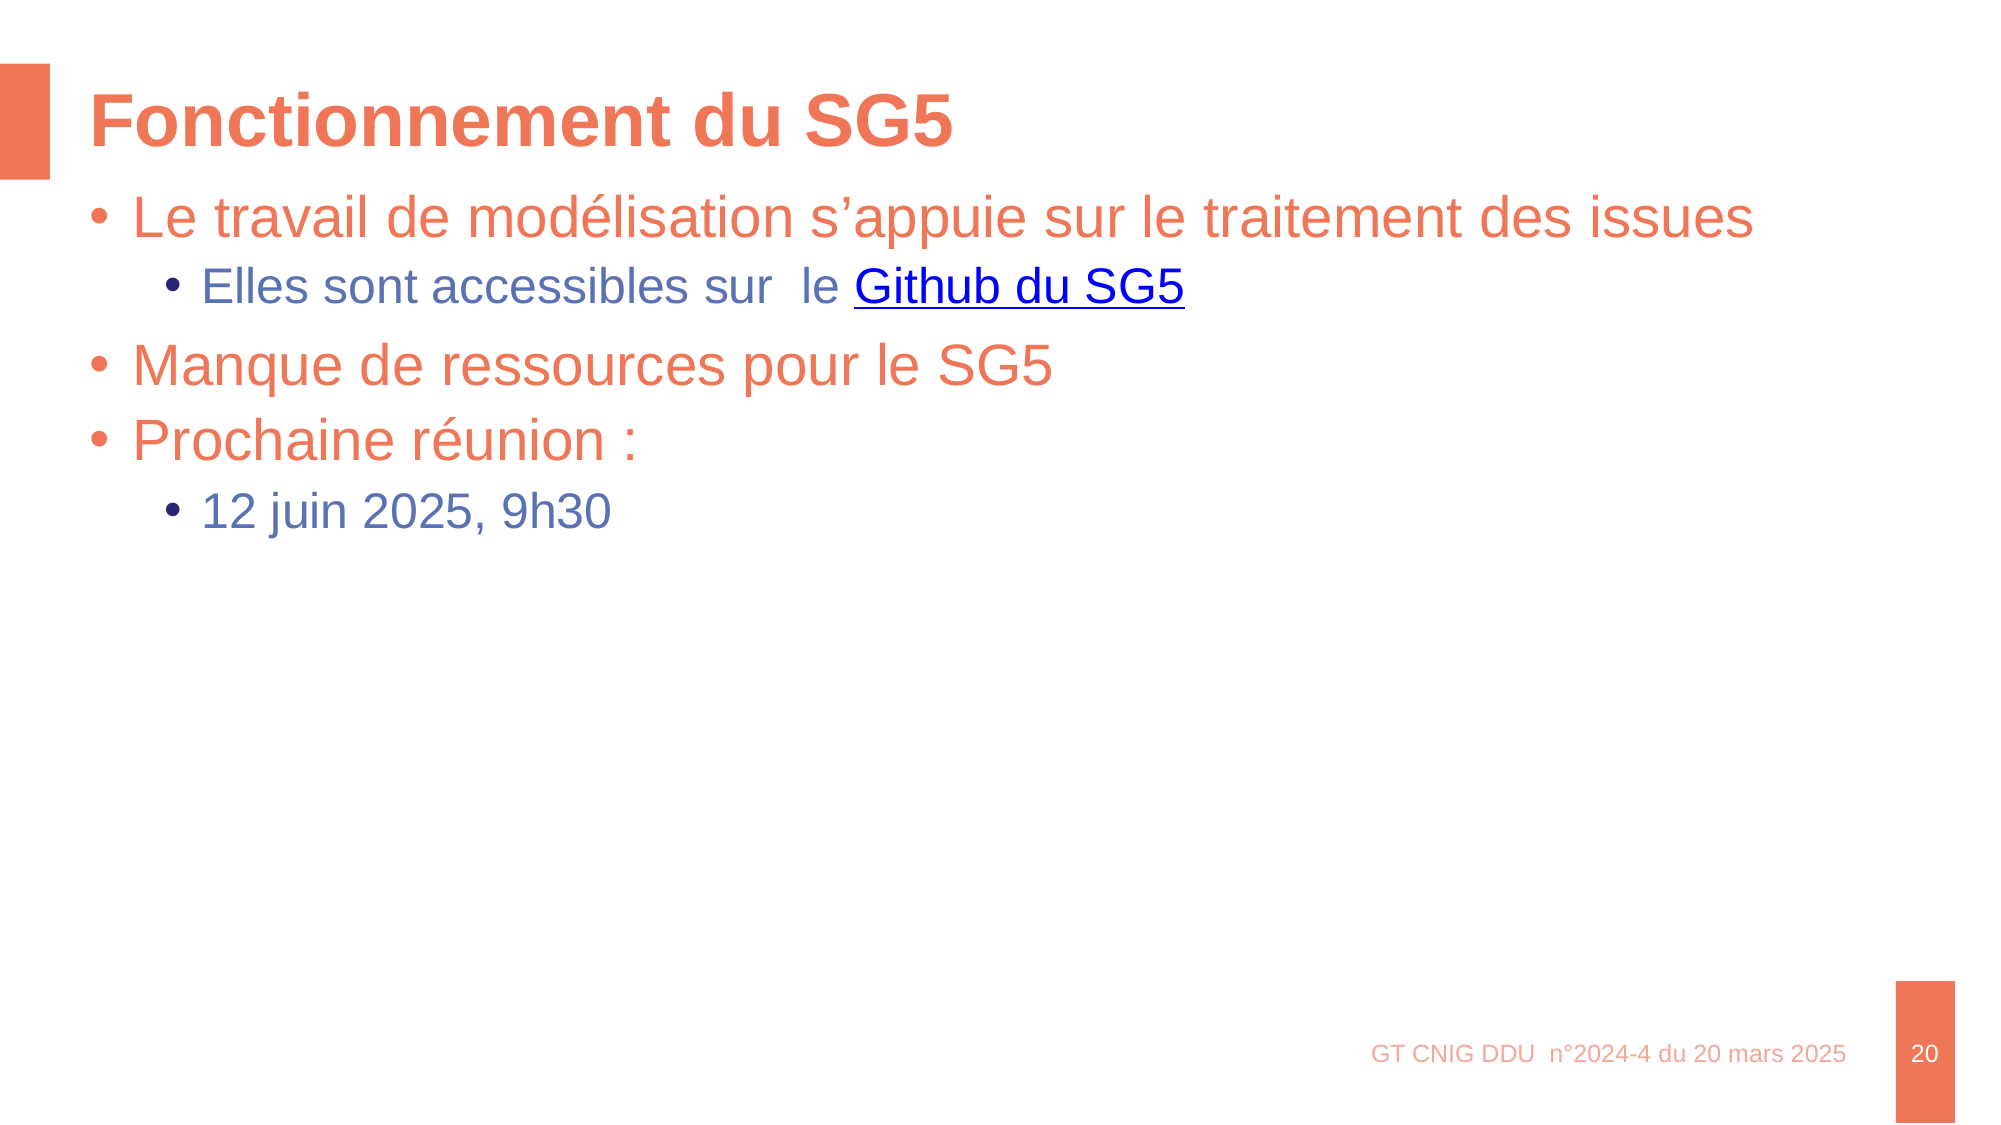

# Fonctionnement du SG5
Le travail de modélisation s’appuie sur le traitement des issues
Elles sont accessibles sur le Github du SG5
Manque de ressources pour le SG5
Prochaine réunion :
12 juin 2025, 9h30
20
GT CNIG DDU n°2024-4 du 20 mars 2025